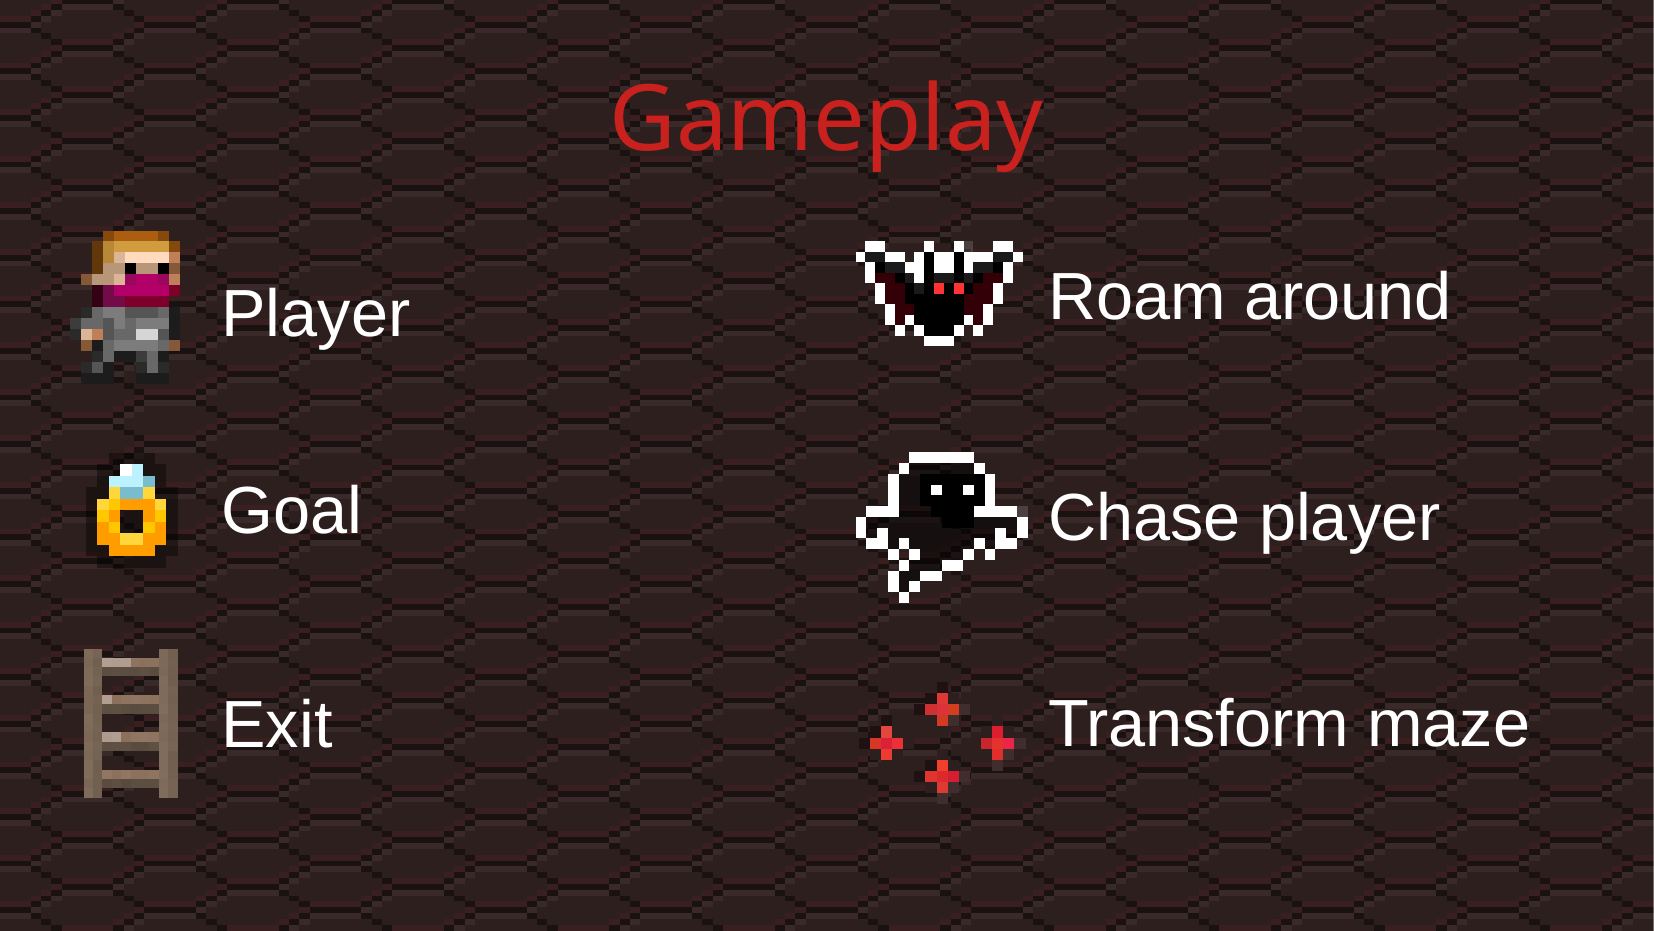

# Gameplay
Roam around
Player
Goal
Chase player
Transform maze
Exit